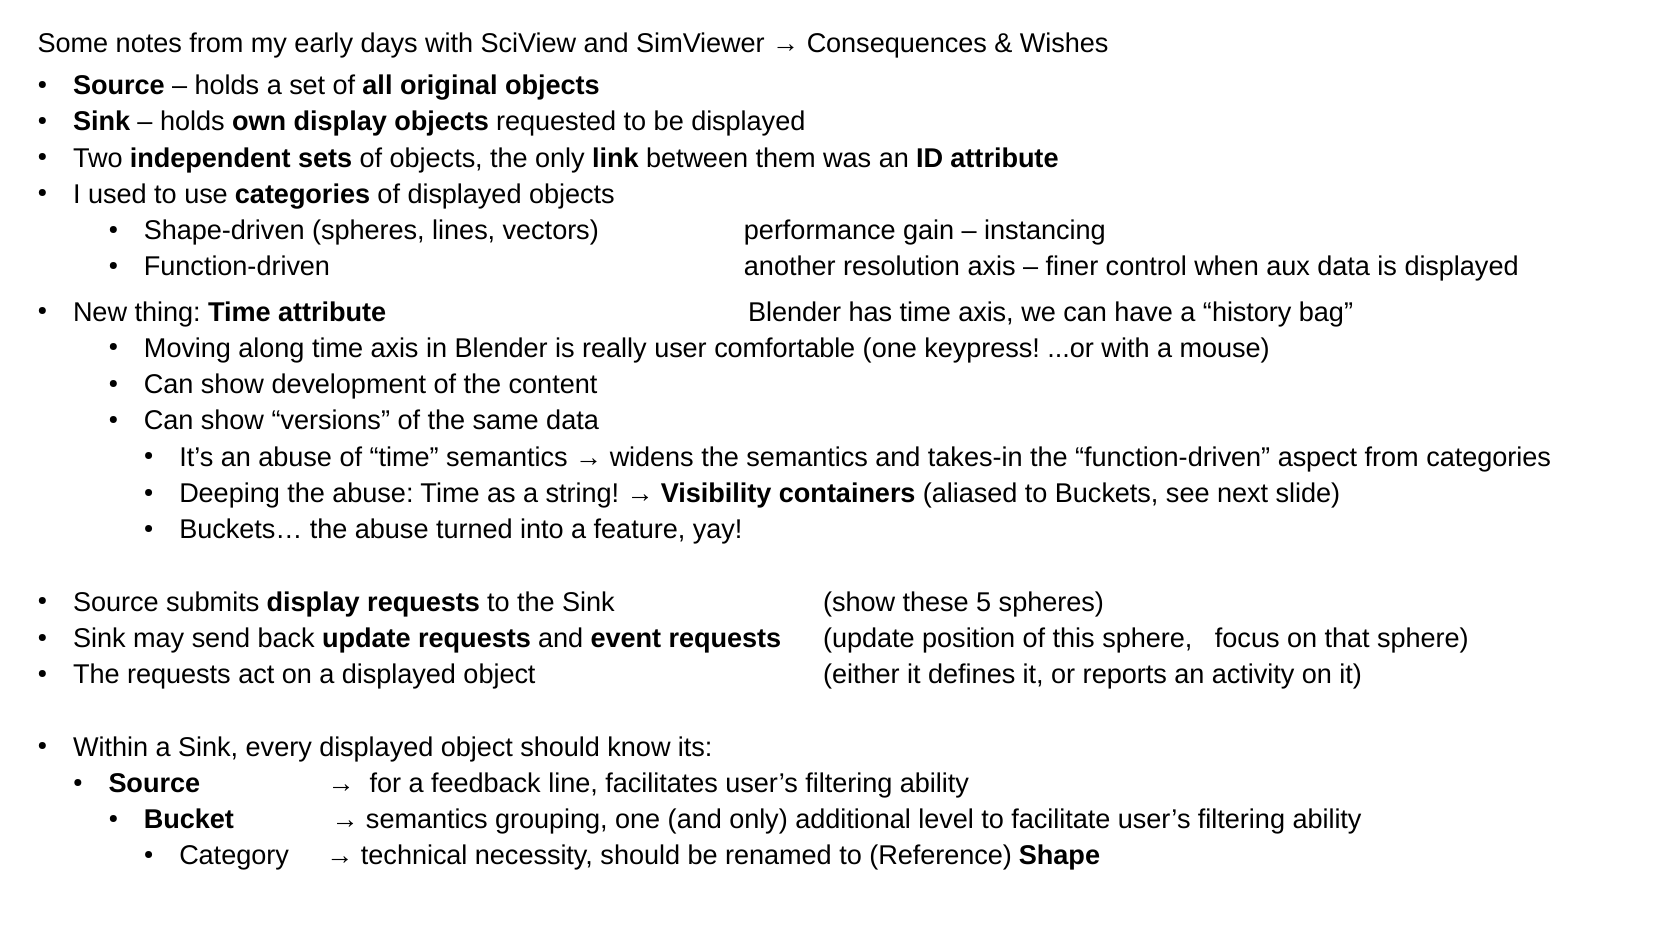

Some notes from my early days with SciView and SimViewer → Consequences & Wishes
Source – holds a set of all original objects
Sink – holds own display objects requested to be displayed
Two independent sets of objects, the only link between them was an ID attribute
I used to use categories of displayed objects
Shape-driven (spheres, lines, vectors)		performance gain – instancing
Function-driven						another resolution axis – finer control when aux data is displayed
New thing: Time attribute					Blender has time axis, we can have a “history bag”
Moving along time axis in Blender is really user comfortable (one keypress! ...or with a mouse)
Can show development of the content
Can show “versions” of the same data
It’s an abuse of “time” semantics → widens the semantics and takes-in the “function-driven” aspect from categories
Deeping the abuse: Time as a string! → Visibility containers (aliased to Buckets, see next slide)
Buckets… the abuse turned into a feature, yay!
Source submits display requests to the Sink			(show these 5 spheres)
Sink may send back update requests and event requests	(update position of this sphere, focus on that sphere)
The requests act on a displayed object				(either it defines it, or reports an activity on it)
Within a Sink, every displayed object should know its:
Source → for a feedback line, facilitates user’s filtering ability
Bucket → semantics grouping, one (and only) additional level to facilitate user’s filtering ability
Category → technical necessity, should be renamed to (Reference) Shape